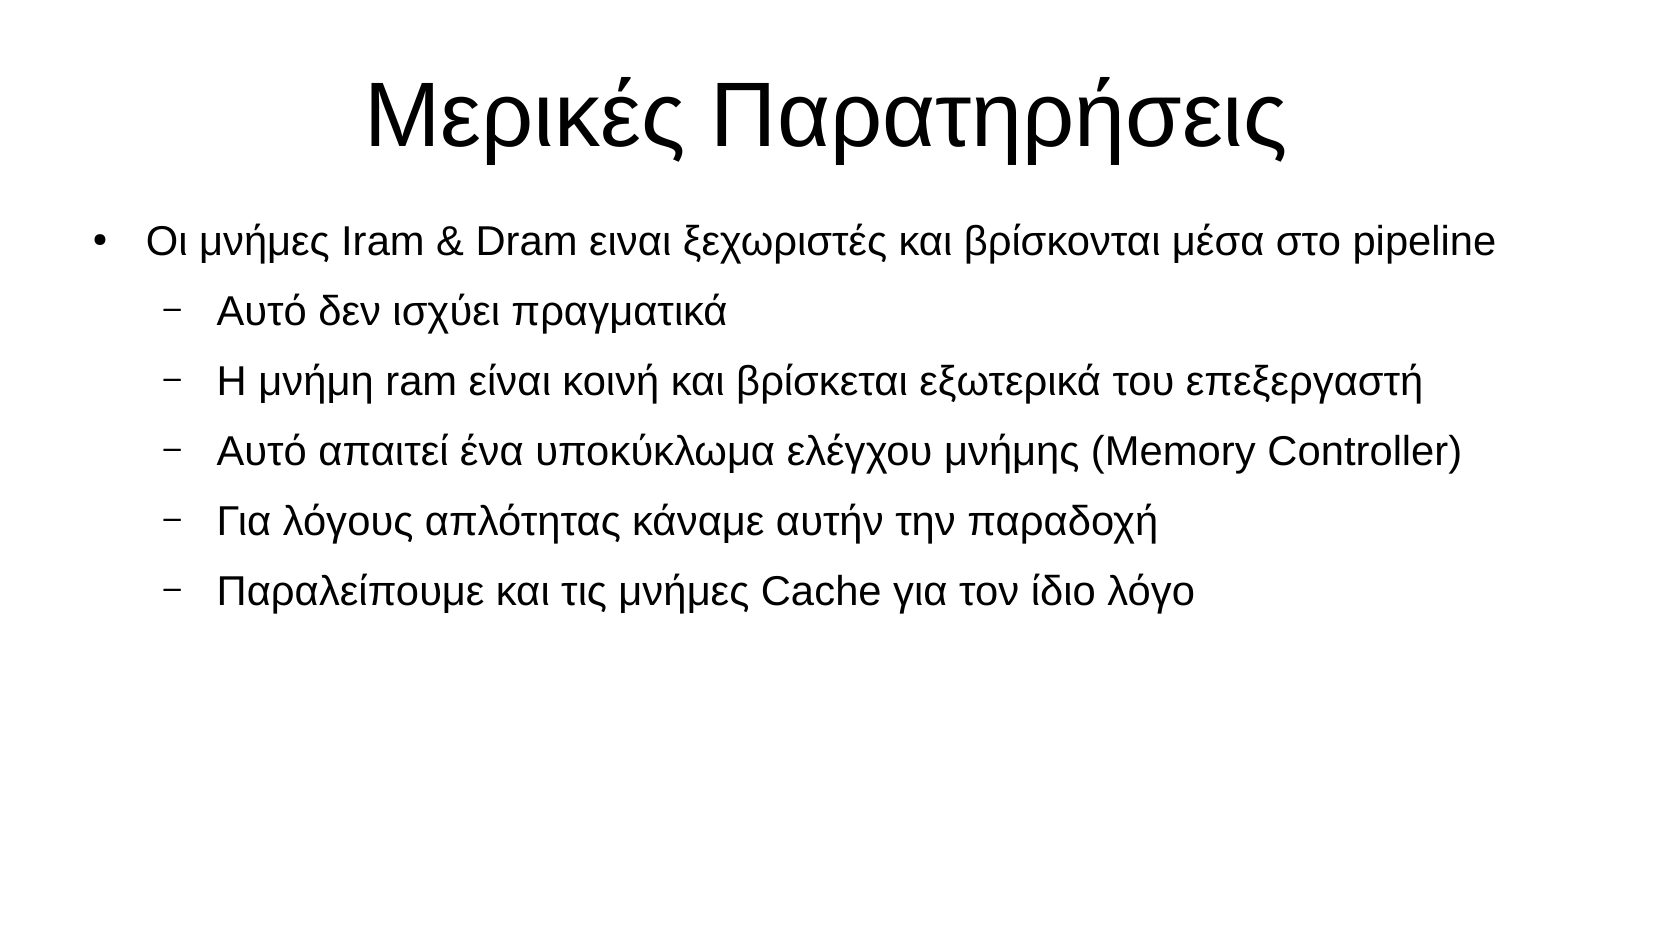

# Μερικές Παρατηρήσεις
Οι μνήμες Iram & Dram ειναι ξεχωριστές και βρίσκονται μέσα στο pipeline
Αυτό δεν ισχύει πραγματικά
Η μνήμη ram είναι κοινή και βρίσκεται εξωτερικά του επεξεργαστή
Αυτό απαιτεί ένα υποκύκλωμα ελέγχου μνήμης (Memory Controller)
Για λόγους απλότητας κάναμε αυτήν την παραδοχή
Παραλείπουμε και τις μνήμες Cache για τον ίδιο λόγο